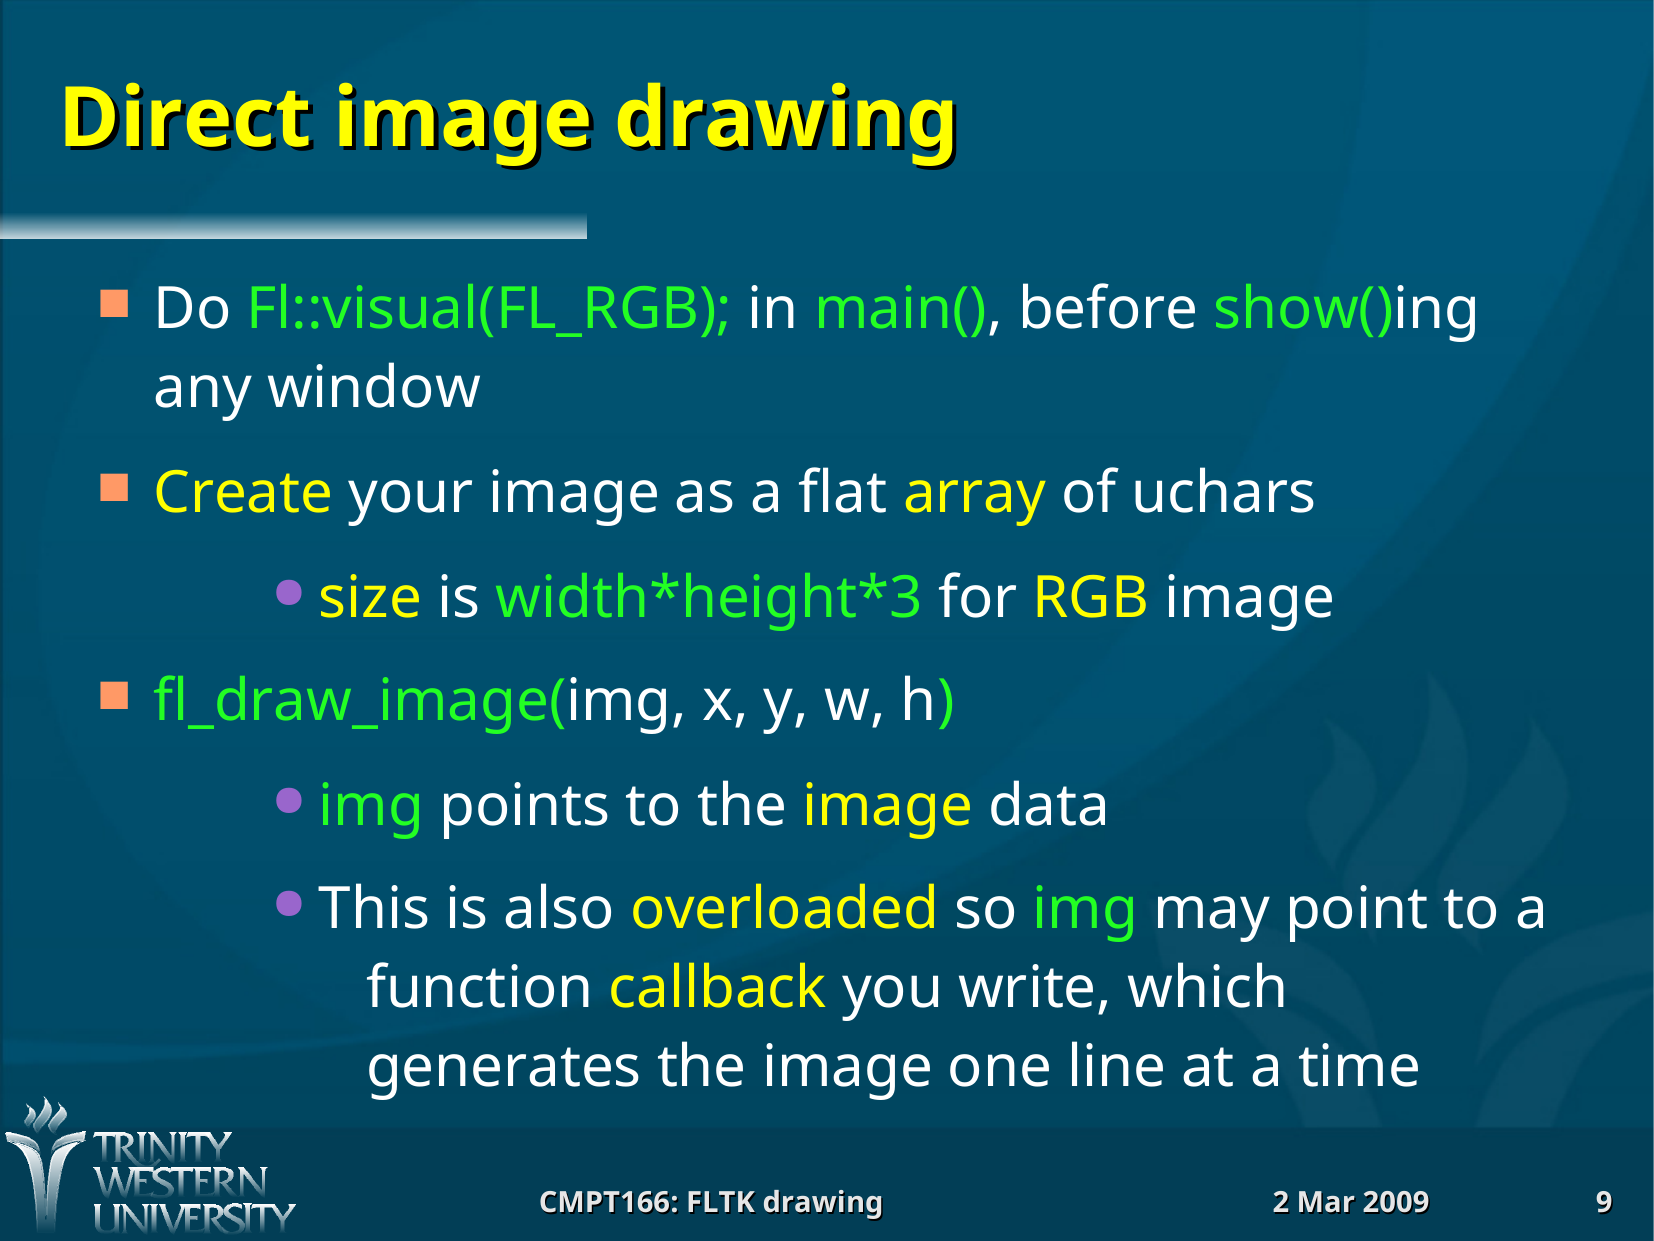

# Direct image drawing
Do Fl::visual(FL_RGB); in main(), before show()ing any window
Create your image as a flat array of uchars
size is width*height*3 for RGB image
fl_draw_image(img, x, y, w, h)
img points to the image data
This is also overloaded so img may point to a function callback you write, which generates the image one line at a time
CMPT166: FLTK drawing
2 Mar 2009
9